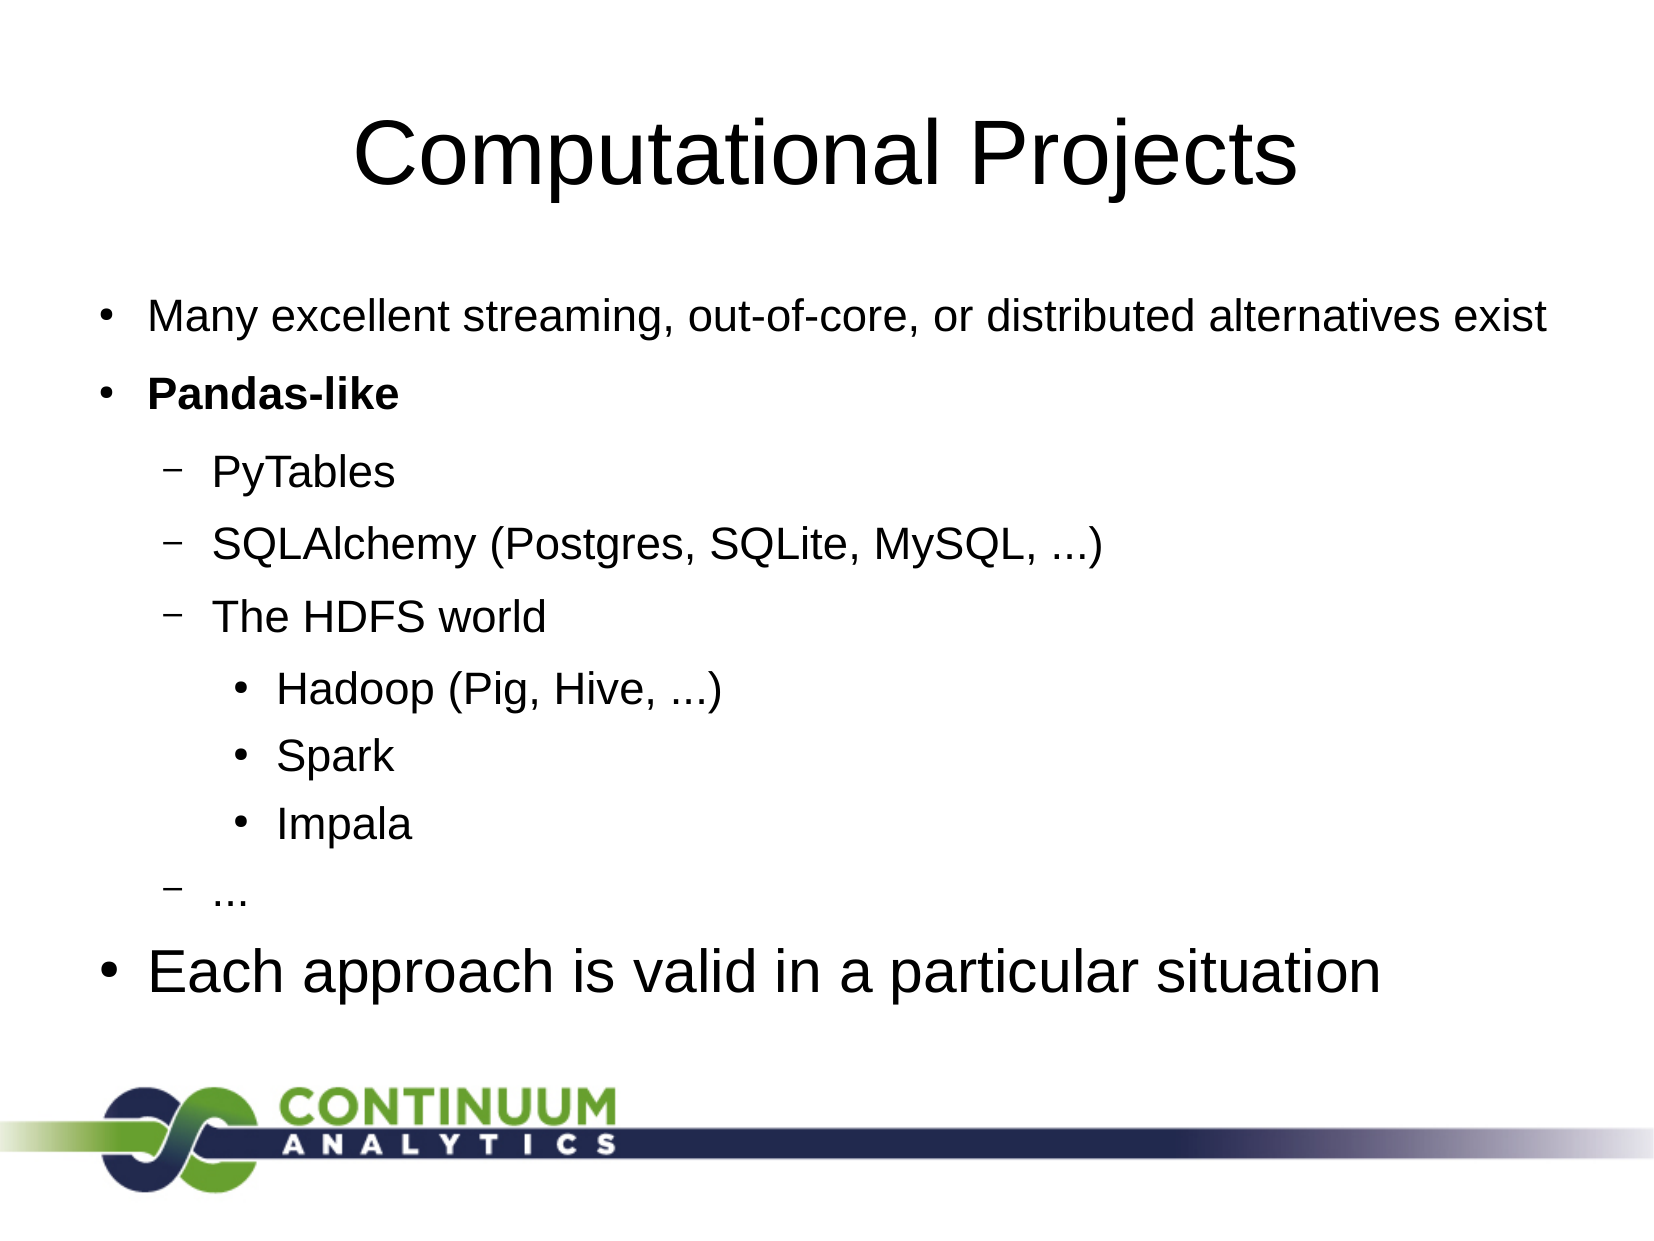

# Computational Projects
Many excellent streaming, out-of-core, or distributed alternatives exist
Pandas-like
PyTables
SQLAlchemy (Postgres, SQLite, MySQL, ...)
The HDFS world
Hadoop (Pig, Hive, ...)
Spark
Impala
...
Each approach is valid in a particular situation